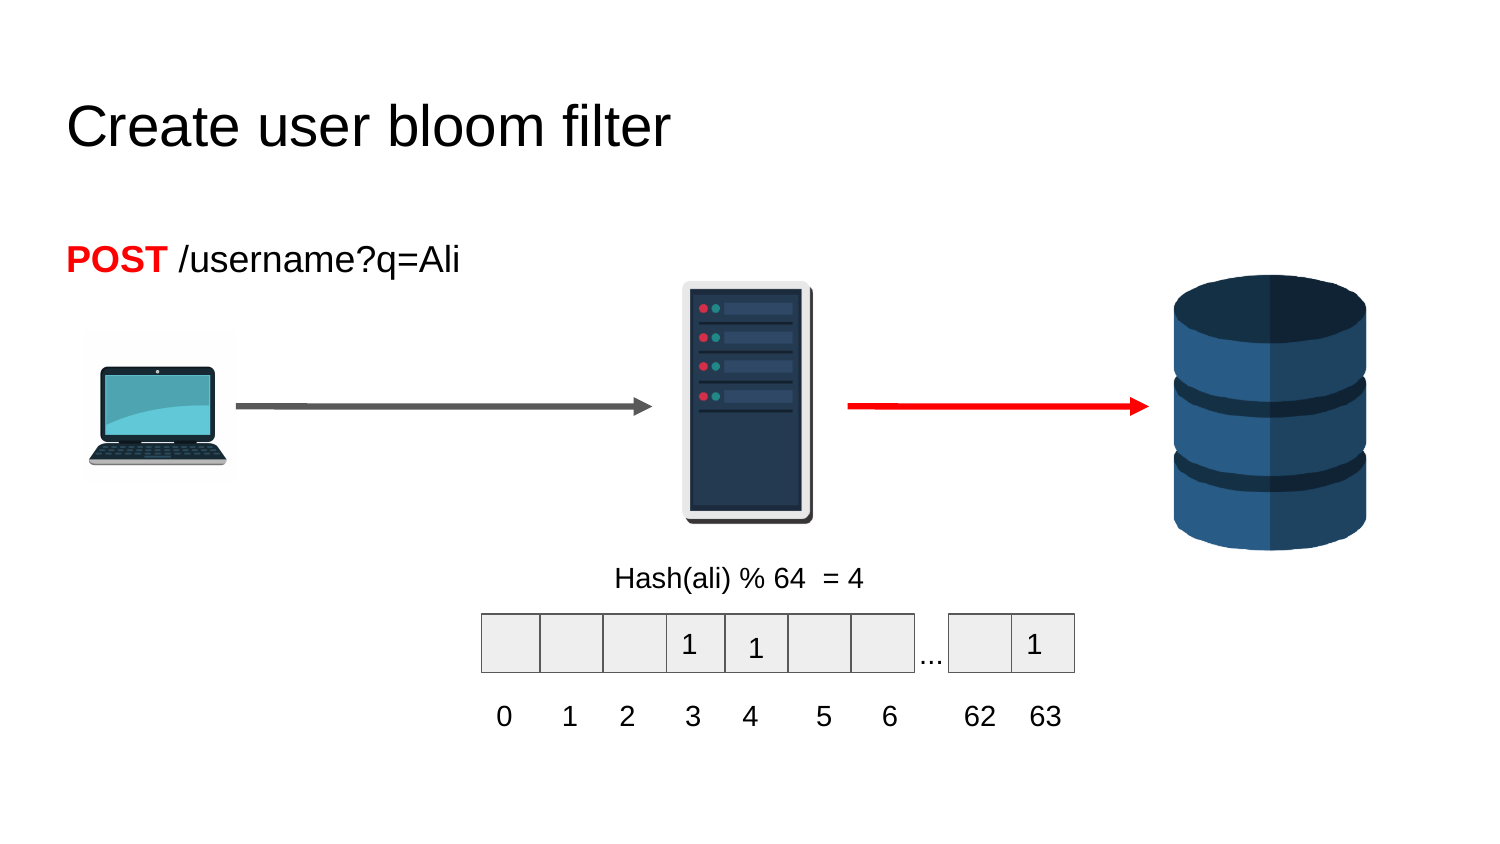

# Create user bloom filter
POST /username?q=Ali
Hash(ali) % 64 = 4
1
1
1
...
 0 1 2 3 4 5 6 62 63